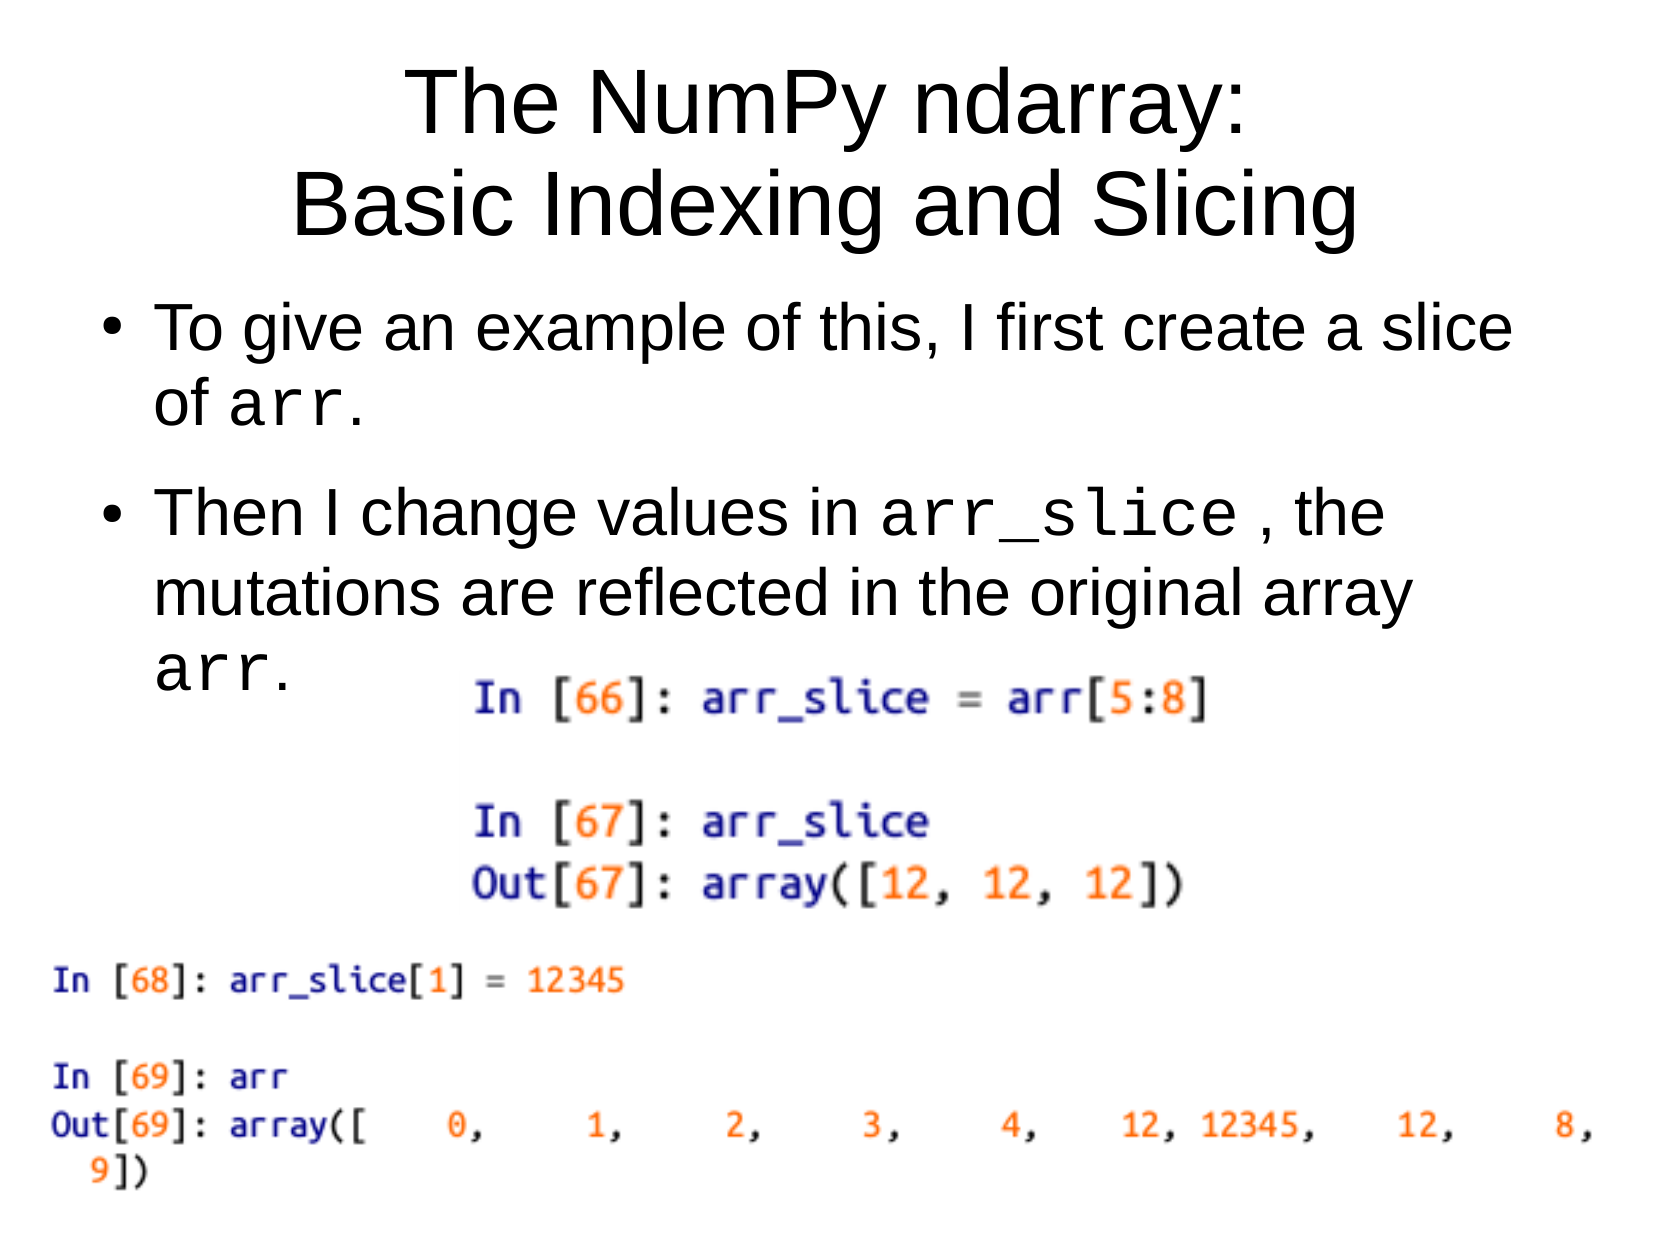

# The NumPy ndarray: Basic Indexing and Slicing
To give an example of this, I first create a slice of arr.
Then I change values in arr_slice , the mutations are reflected in the original array arr.